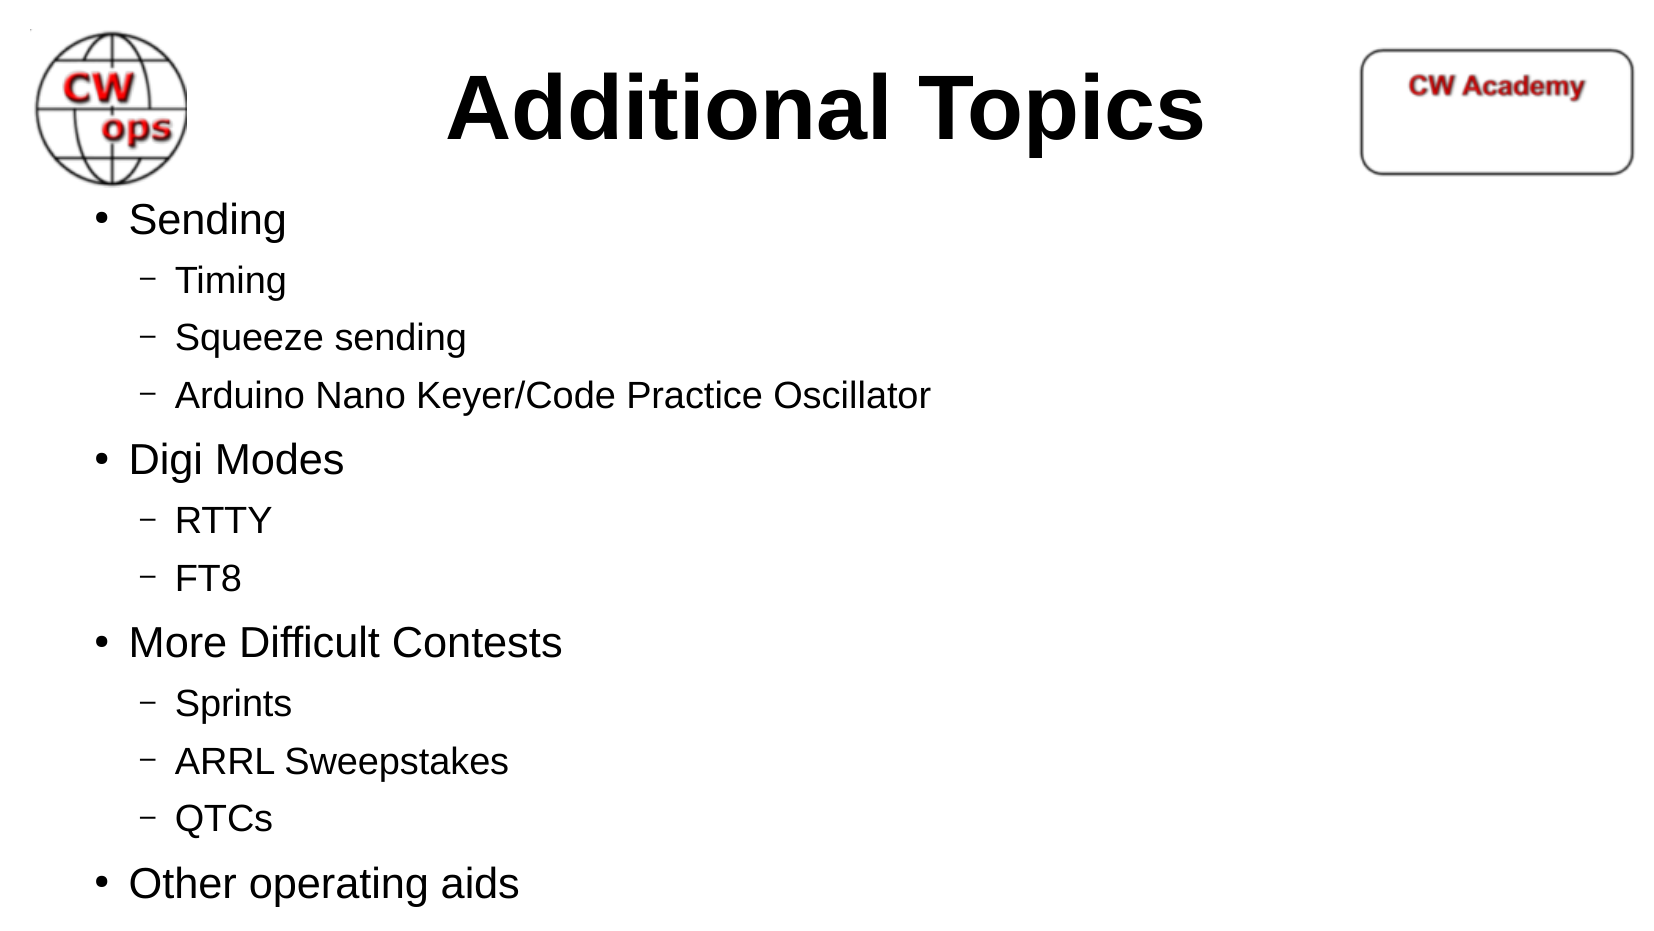

Additional Topics
# Sending
Timing
Squeeze sending
Arduino Nano Keyer/Code Practice Oscillator
Digi Modes
RTTY
FT8
More Difficult Contests
Sprints
ARRL Sweepstakes
QTCs
Other operating aids